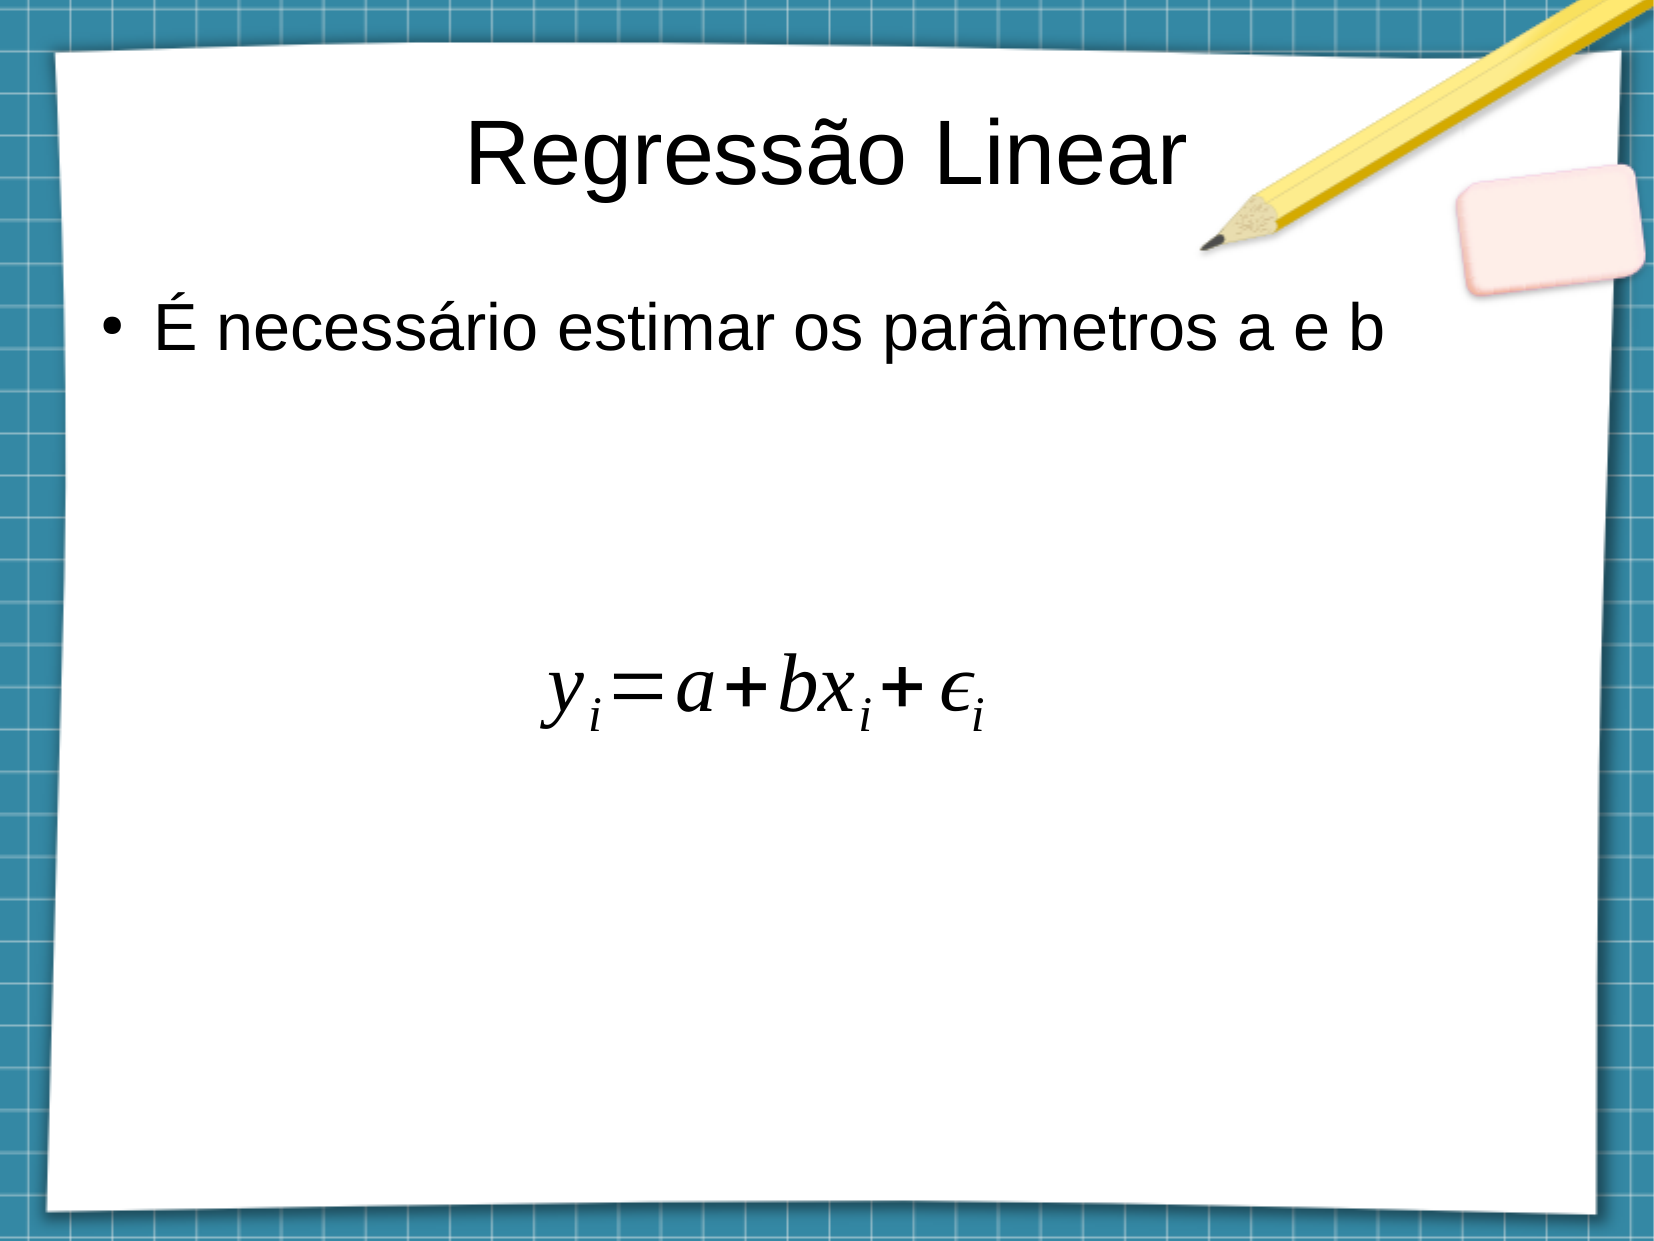

# Regressão Linear
É necessário estimar os parâmetros a e b